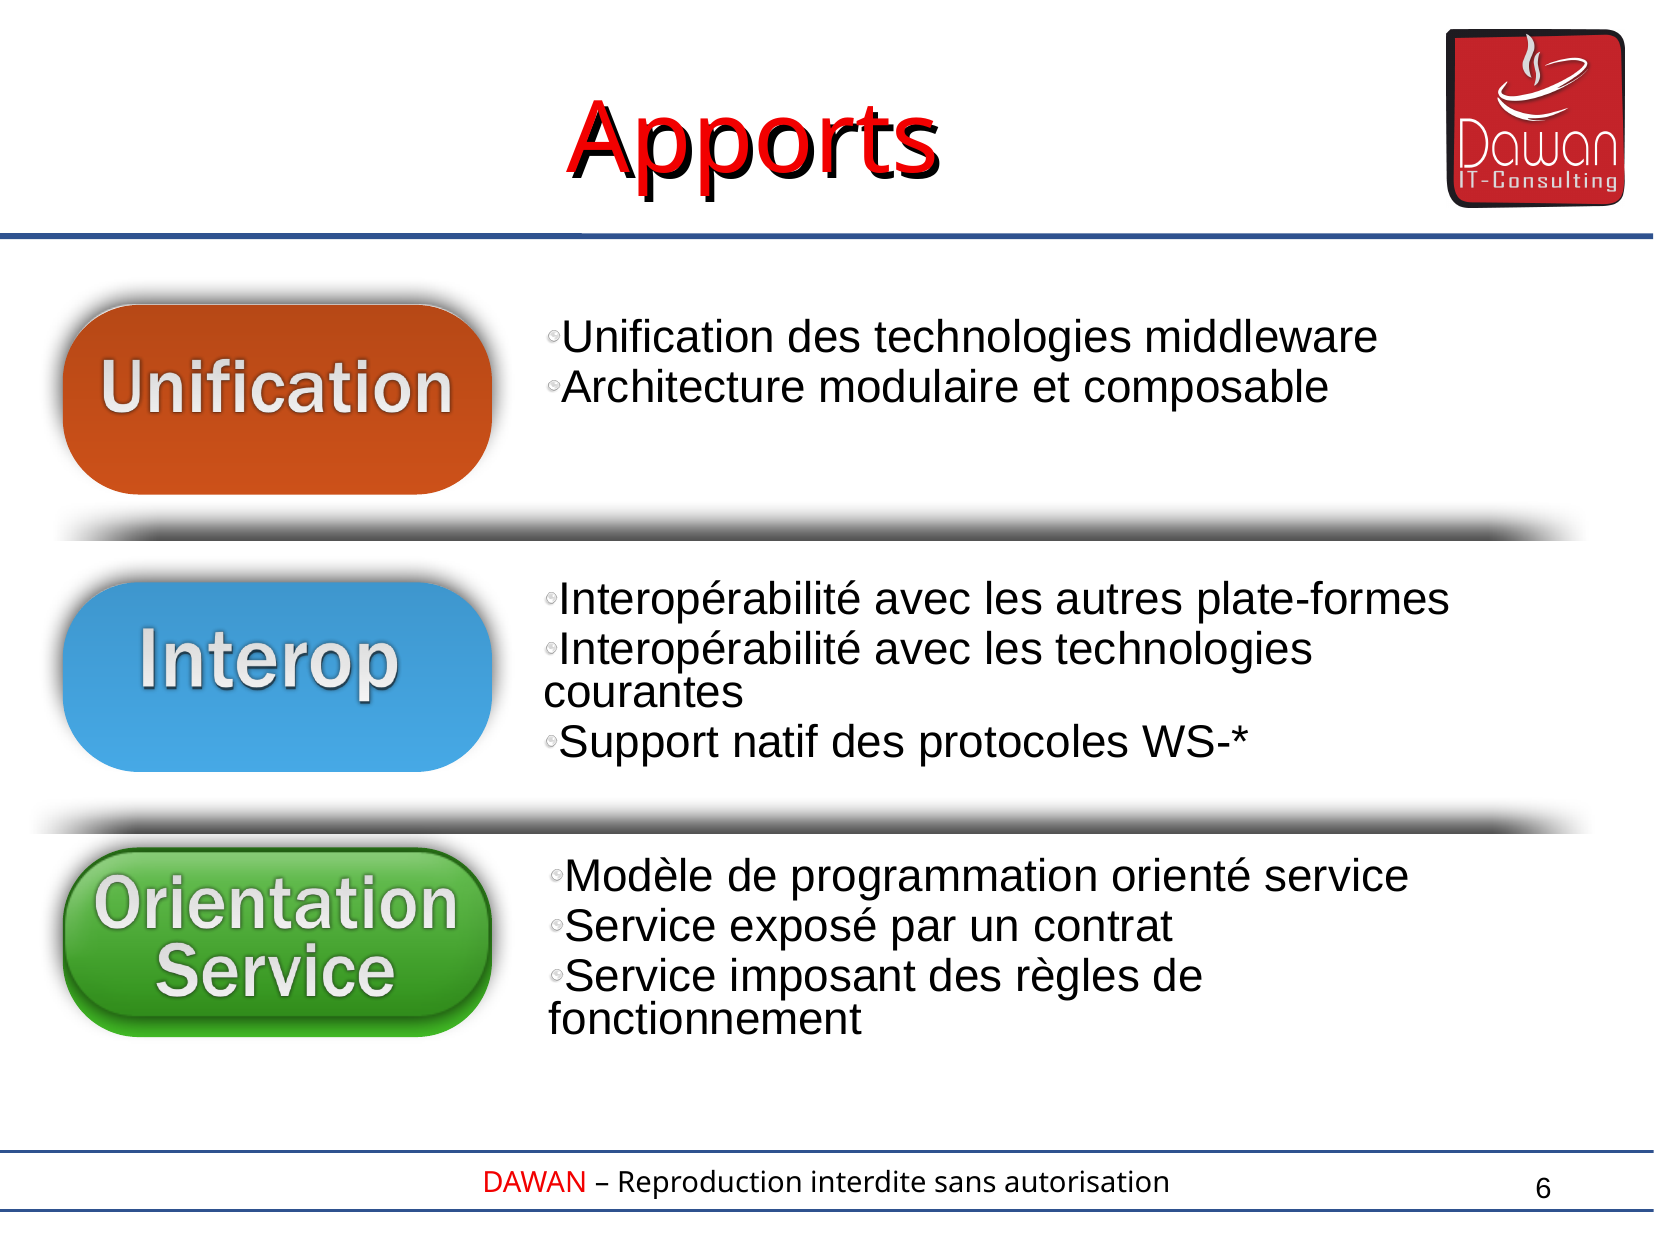

# Apports
Unification des technologies middleware
Architecture modulaire et composable
Interopérabilité avec les autres plate-formes
Interopérabilité avec les technologies courantes
Support natif des protocoles WS-*
Modèle de programmation orienté service
Service exposé par un contrat
Service imposant des règles de fonctionnement
5